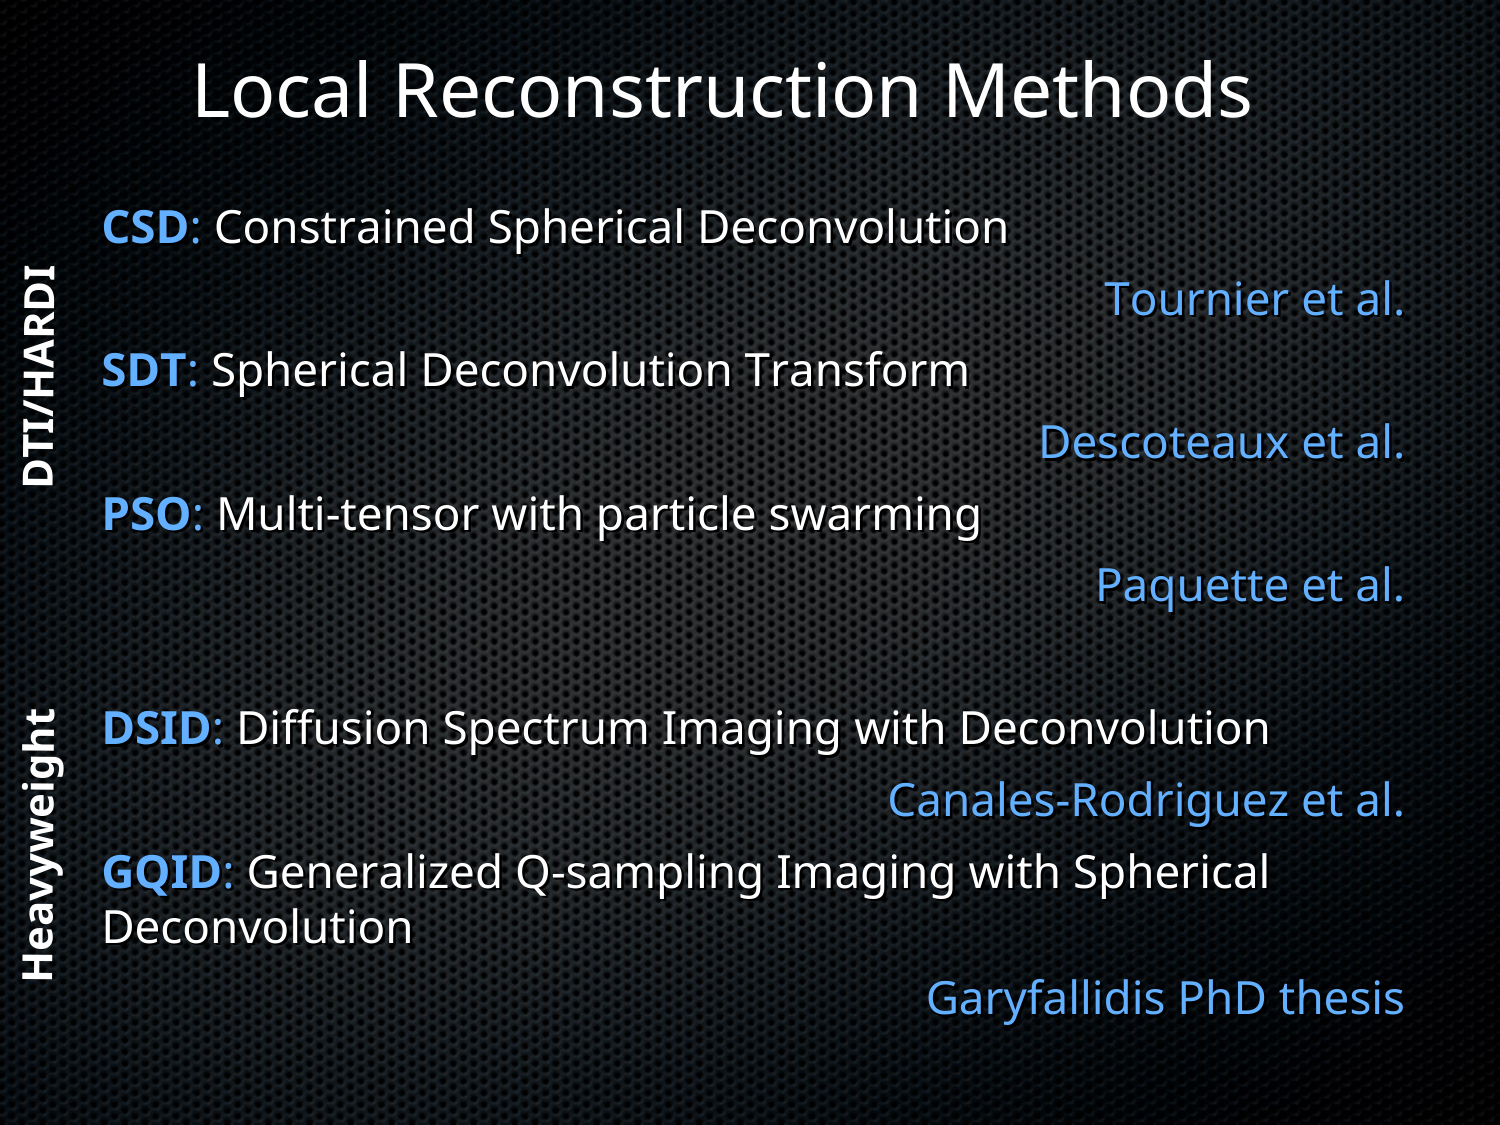

# CSD: Constrained Spherical Deconvolution
Tournier et al.
SDT: Spherical Deconvolution Transform
Descoteaux et al.
PSO: Multi-tensor with particle swarming
Paquette et al.
DSID: Diffusion Spectrum Imaging with Deconvolution
Canales-Rodriguez et al.
GQID: Generalized Q-sampling Imaging with Spherical Deconvolution
Garyfallidis PhD thesis
Local Reconstruction Methods
DTI/HARDI
Heavyweight